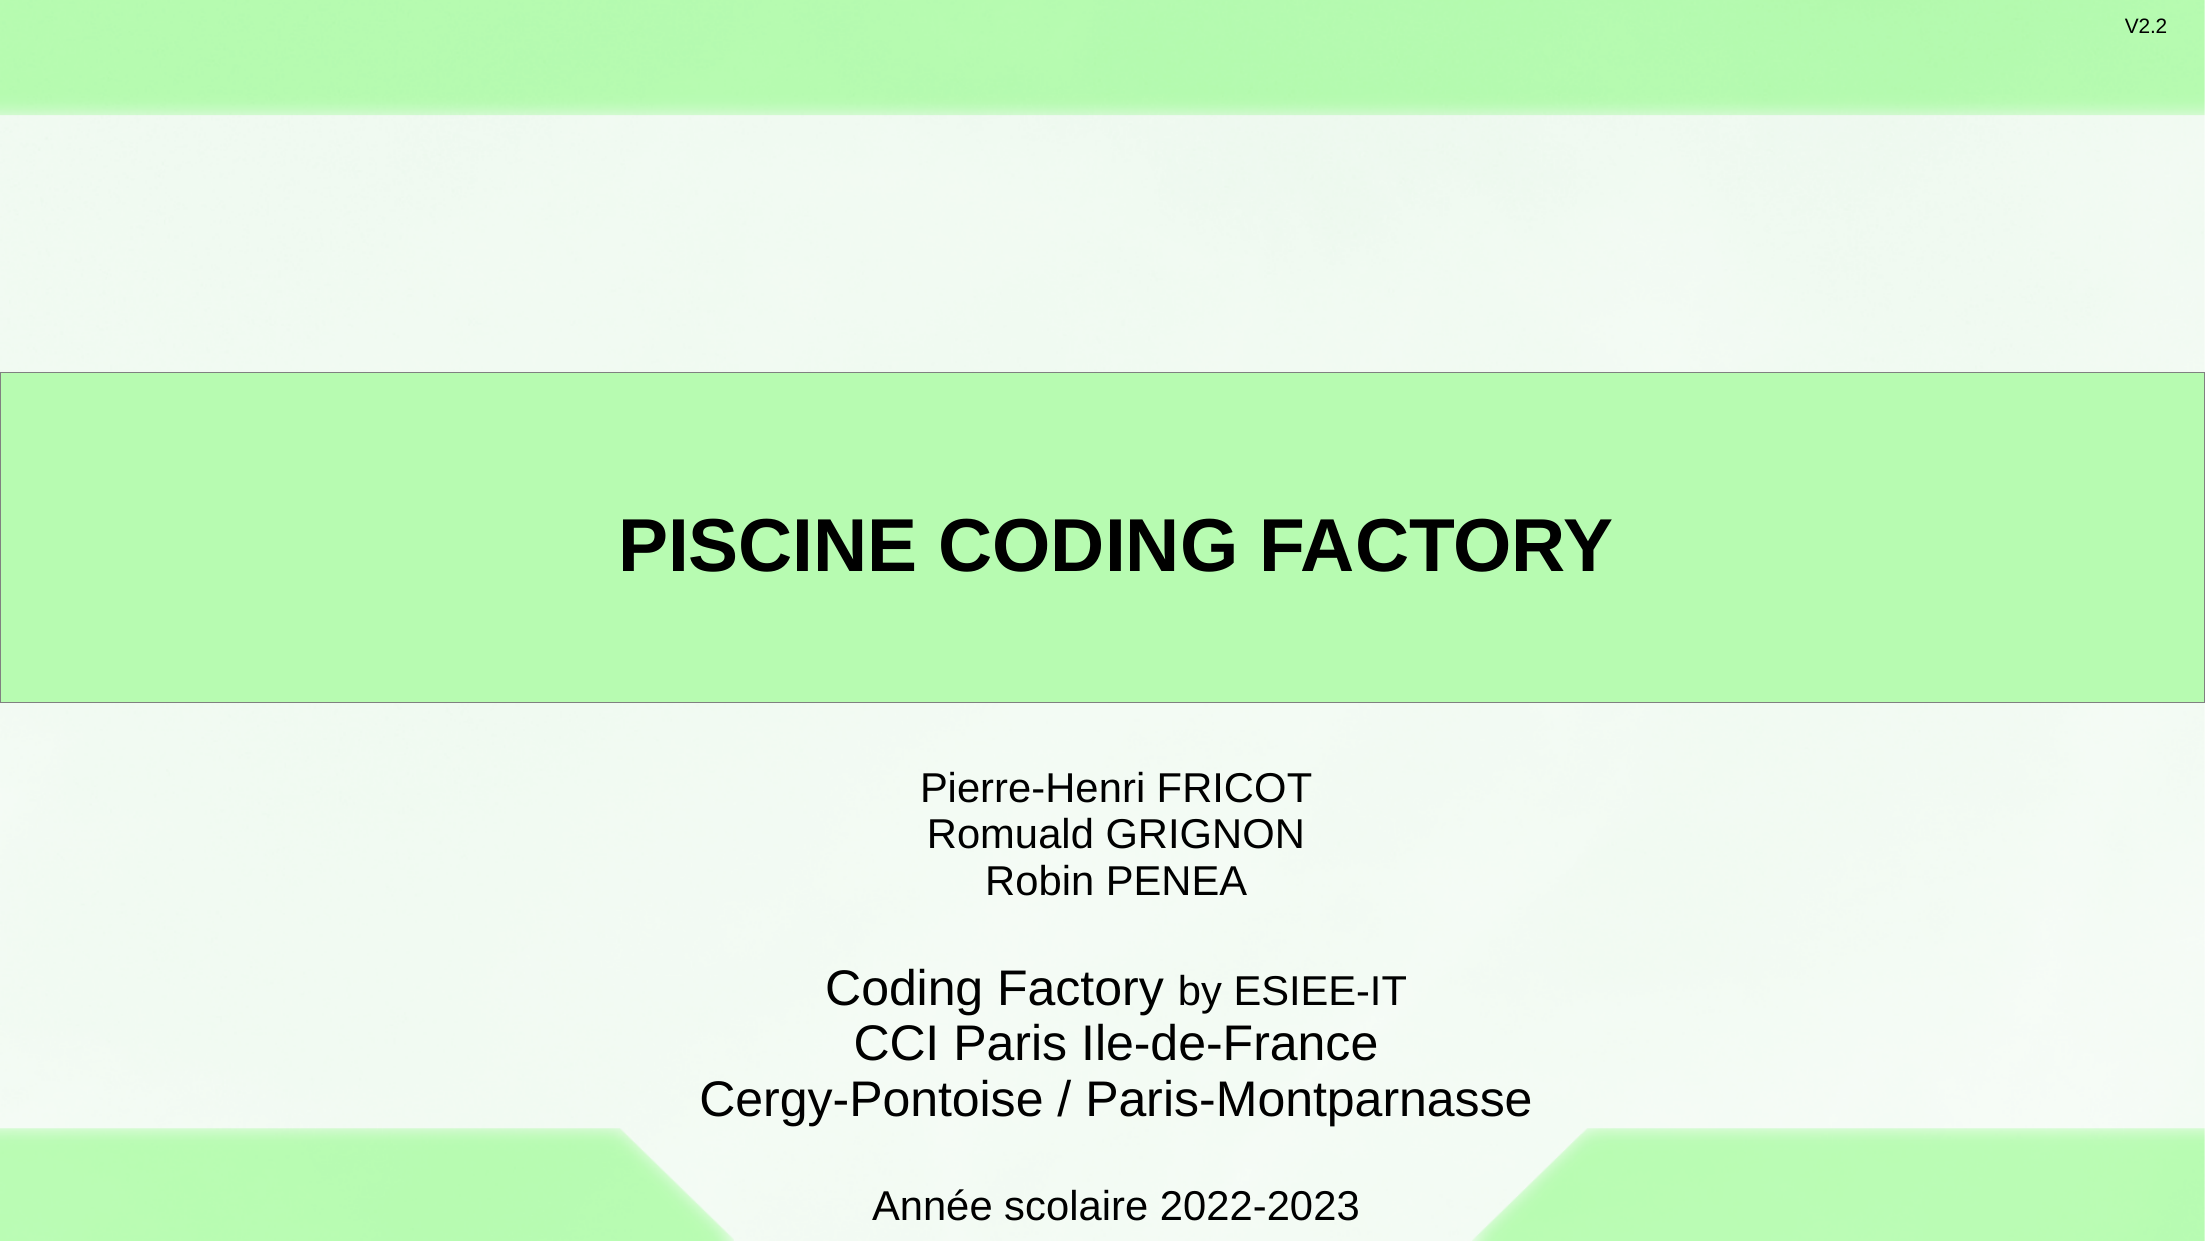

# V2.2
PISCINE CODING FACTORY
Pierre-Henri FRICOT
Romuald GRIGNON
Robin PENEA
Coding Factory by ESIEE-IT
CCI Paris Ile-de-France
Cergy-Pontoise / Paris-Montparnasse
Année scolaire 2022-2023